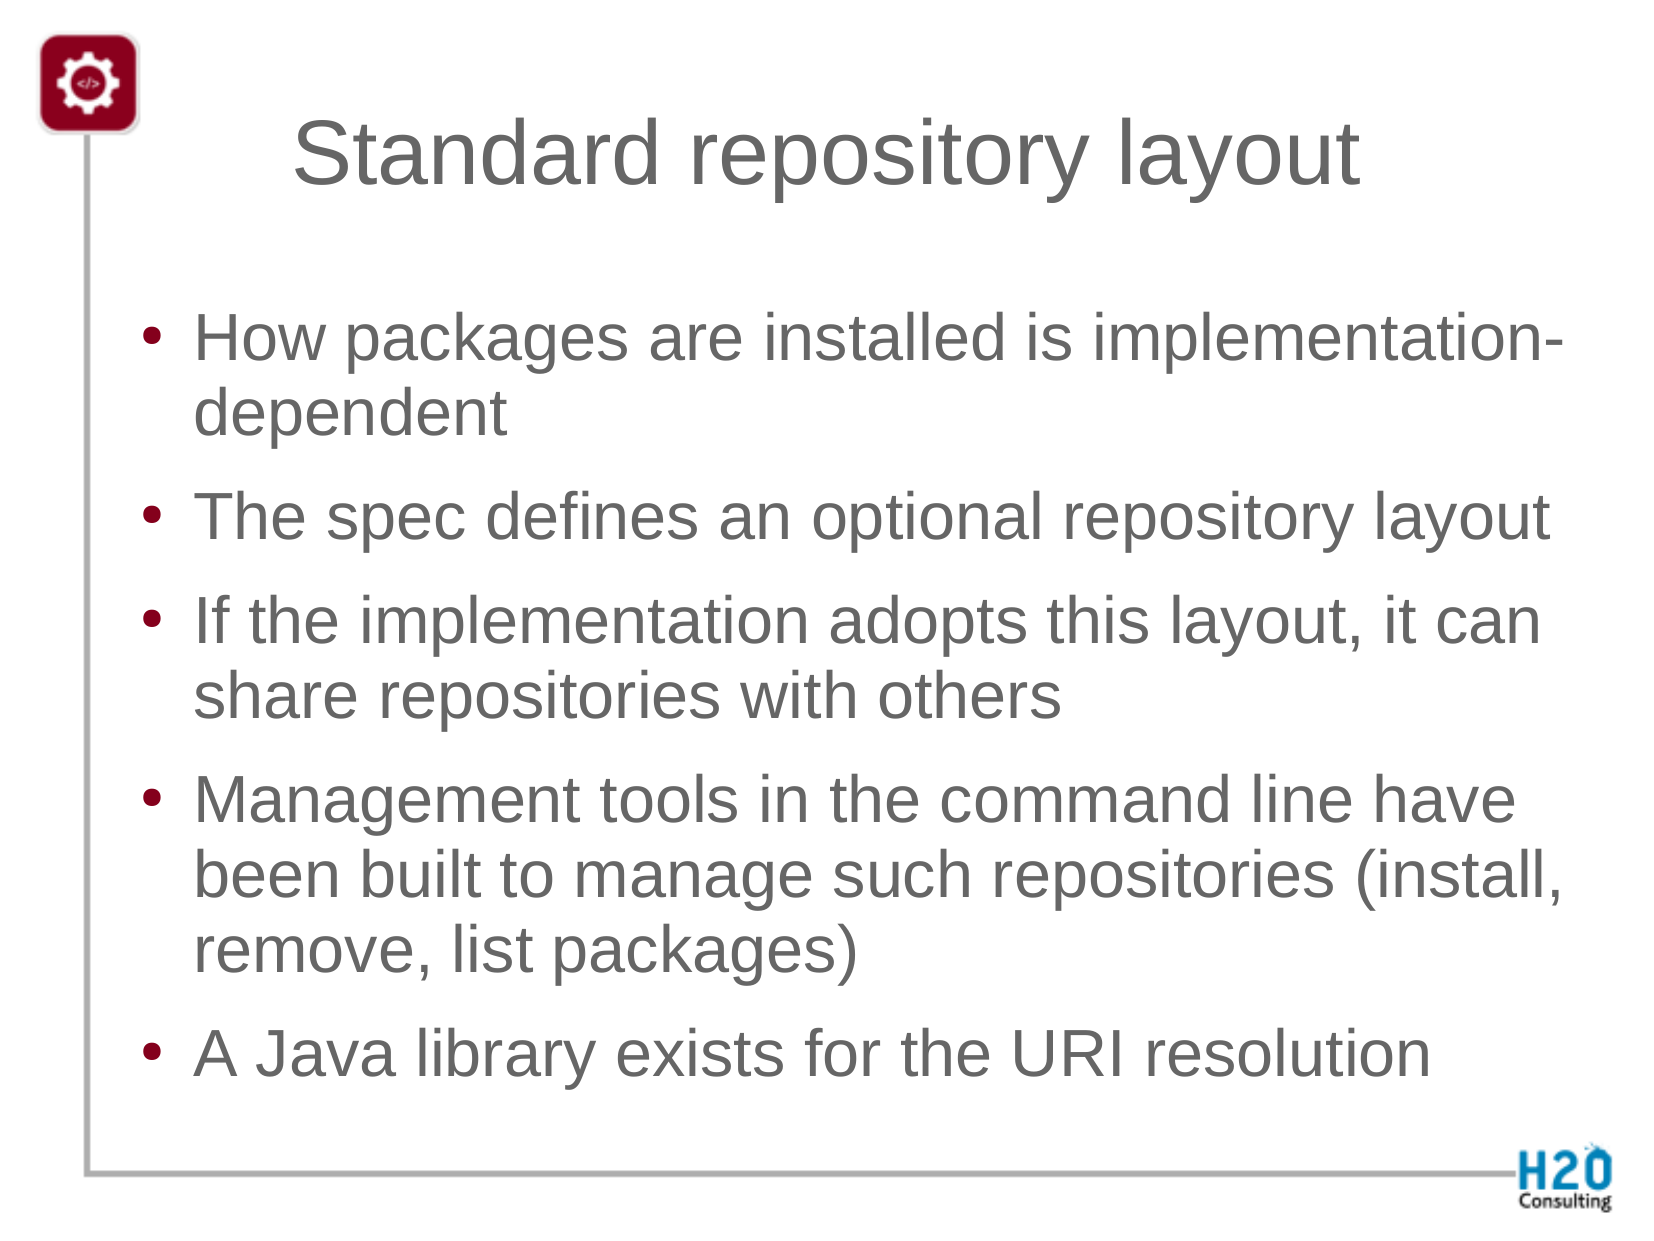

# Standard repository layout
How packages are installed is implementation-dependent
The spec defines an optional repository layout
If the implementation adopts this layout, it can share repositories with others
Management tools in the command line have been built to manage such repositories (install, remove, list packages)
A Java library exists for the URI resolution